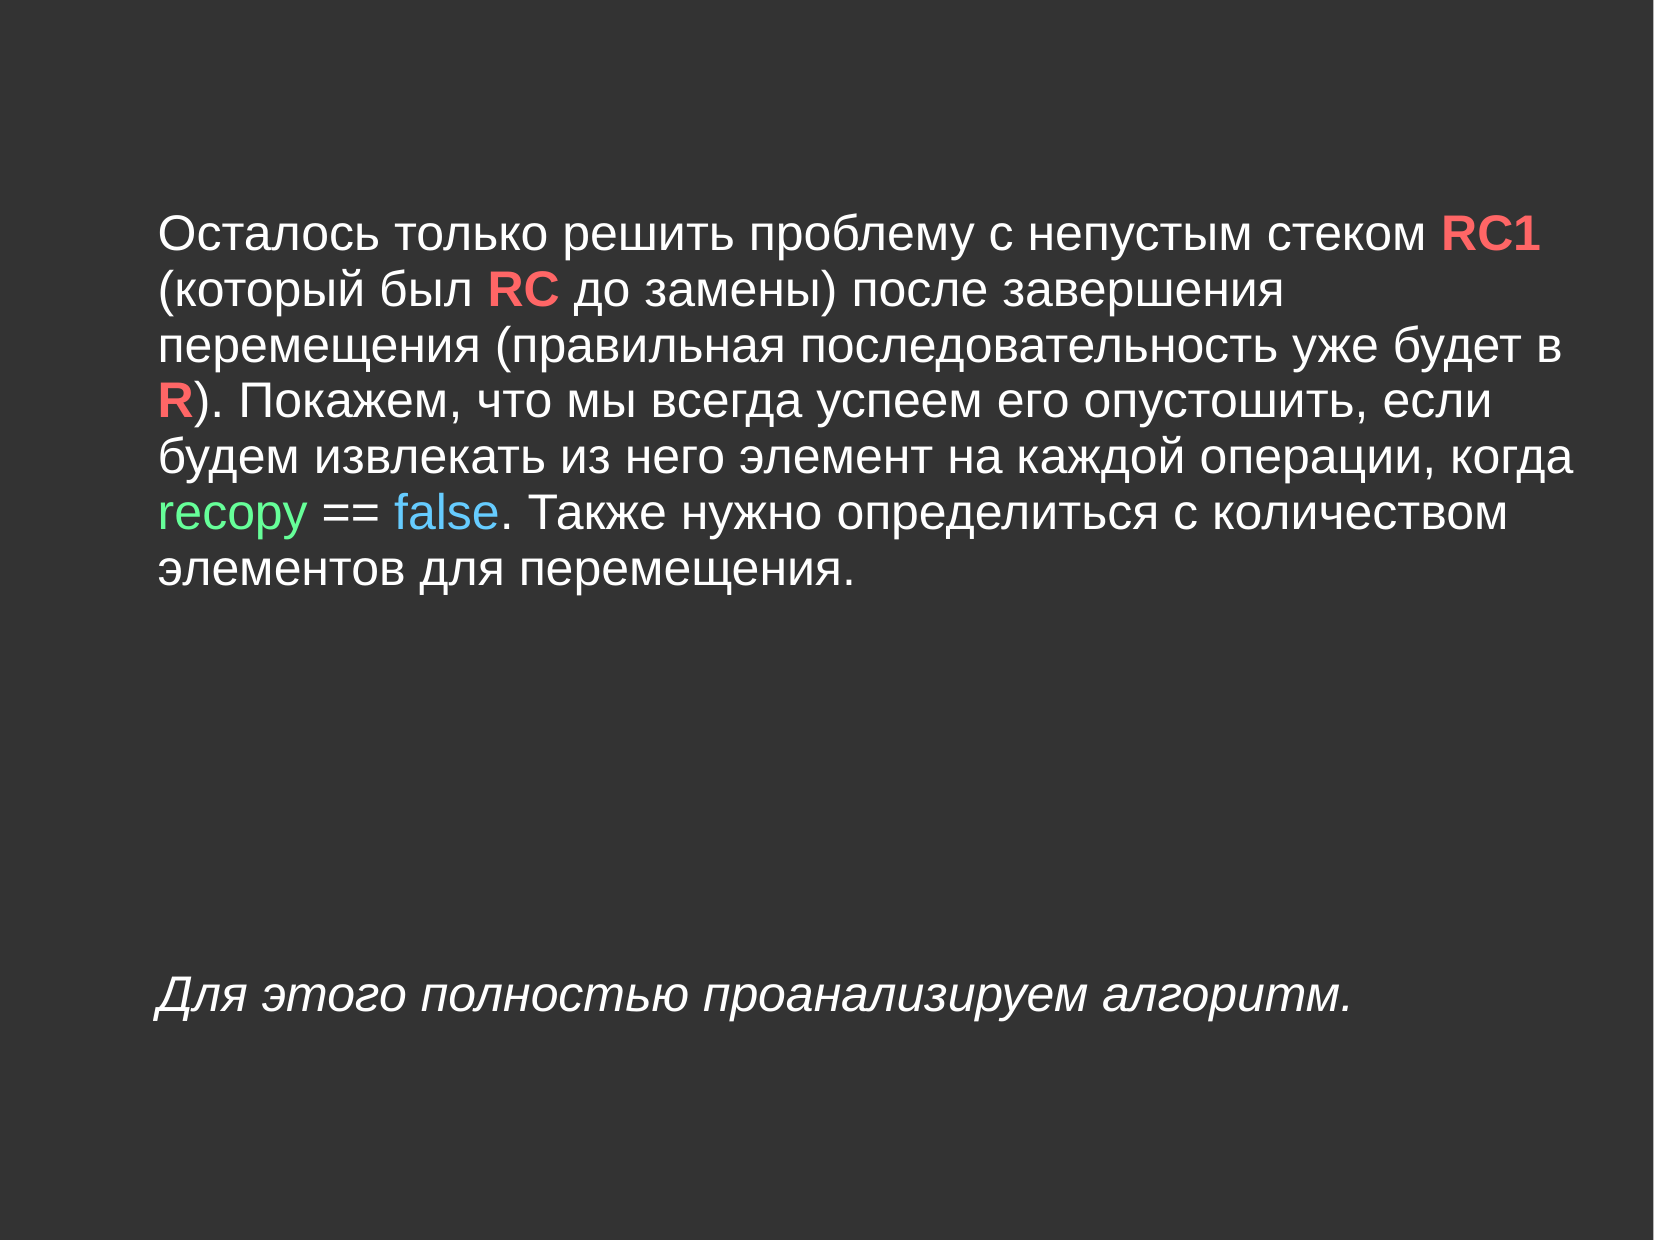

# Осталось только решить проблему с непустым стеком RC1 (который был RC до замены) после завершения перемещения (правильная последовательность уже будет в R). Покажем, что мы всегда успеем его опустошить, если будем извлекать из него элемент на каждой операции, когда recopy == false. Также нужно определиться с количеством элементов для перемещения.
Для этого полностью проанализируем алгоритм.